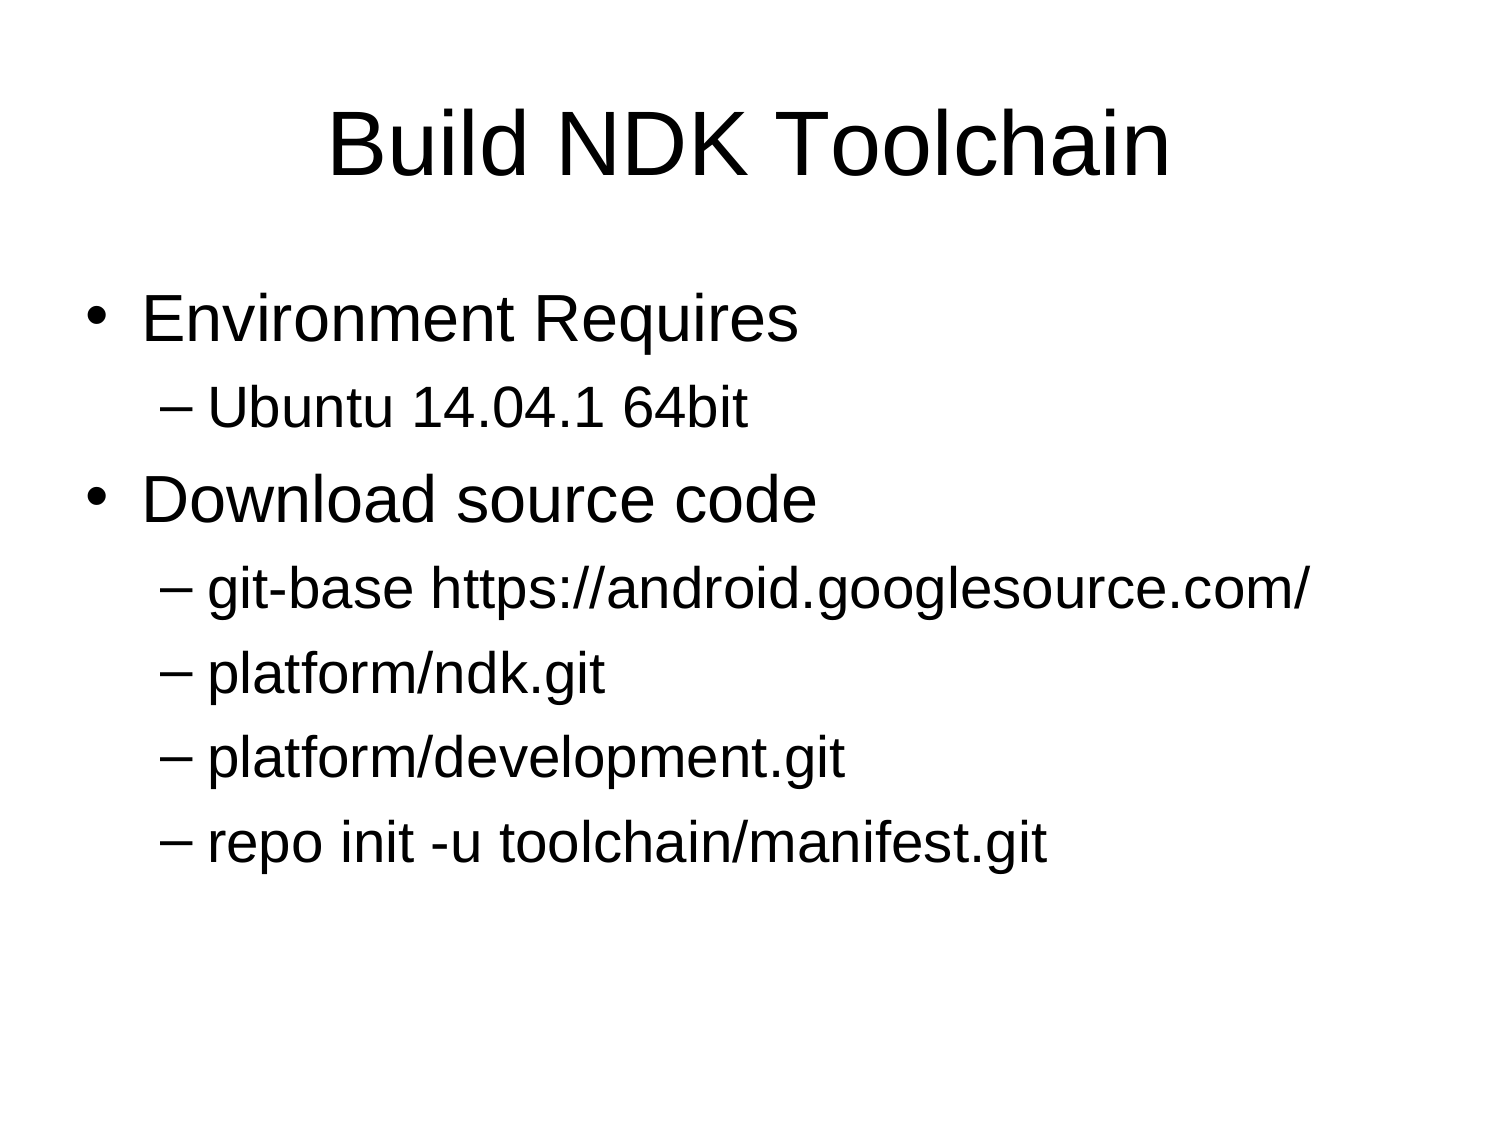

# Build NDK Toolchain
Environment Requires
Ubuntu 14.04.1 64bit
Download source code
git-base https://android.googlesource.com/
platform/ndk.git
platform/development.git
repo init -u toolchain/manifest.git